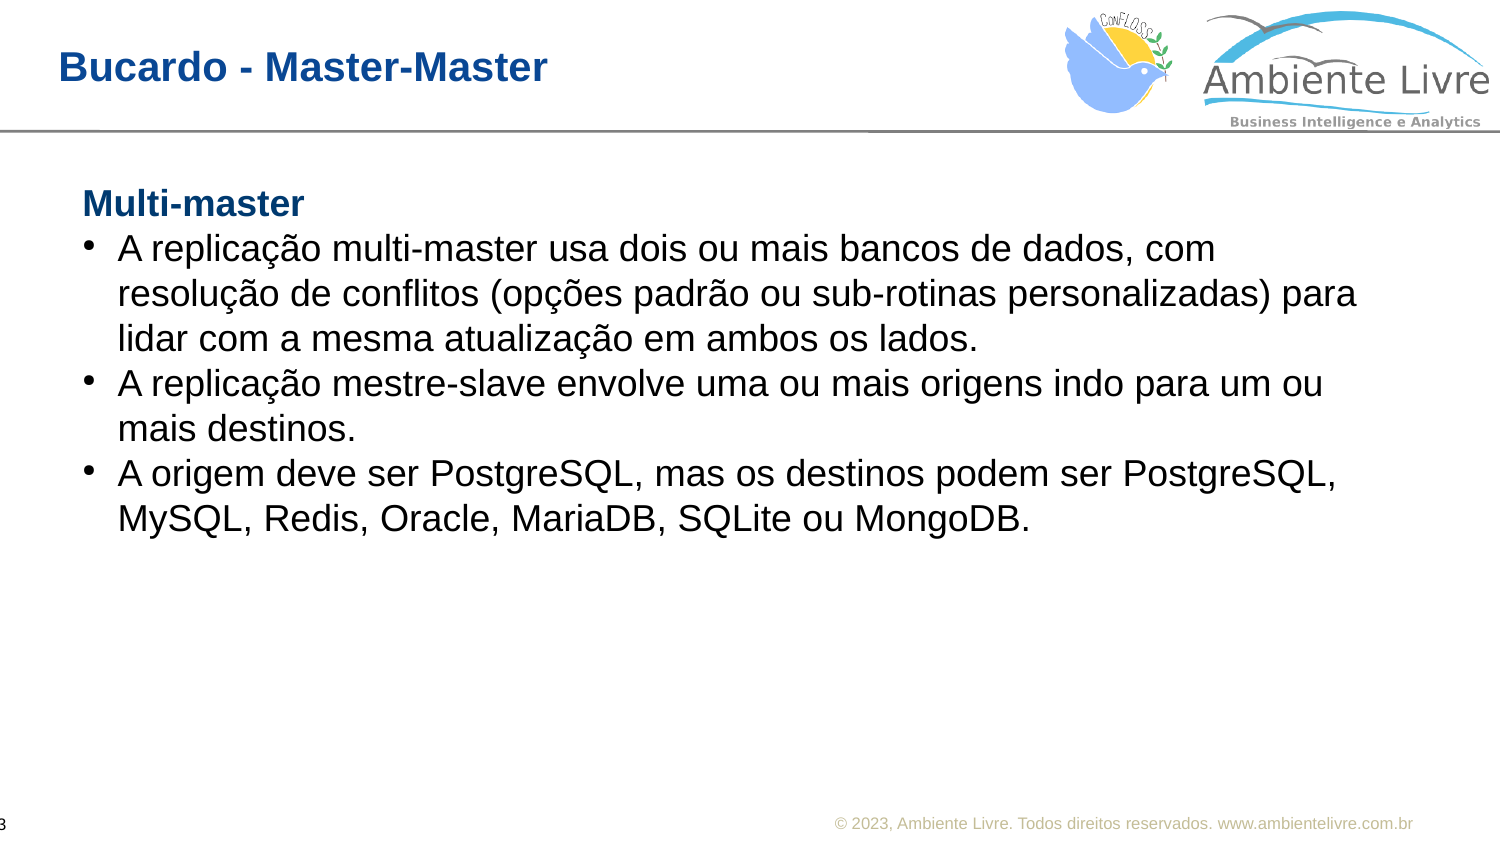

# Bucardo - Master-Master
Multi-master
A replicação multi-master usa dois ou mais bancos de dados, com resolução de conflitos (opções padrão ou sub-rotinas personalizadas) para lidar com a mesma atualização em ambos os lados.
A replicação mestre-slave envolve uma ou mais origens indo para um ou mais destinos.
A origem deve ser PostgreSQL, mas os destinos podem ser PostgreSQL, MySQL, Redis, Oracle, MariaDB, SQLite ou MongoDB.